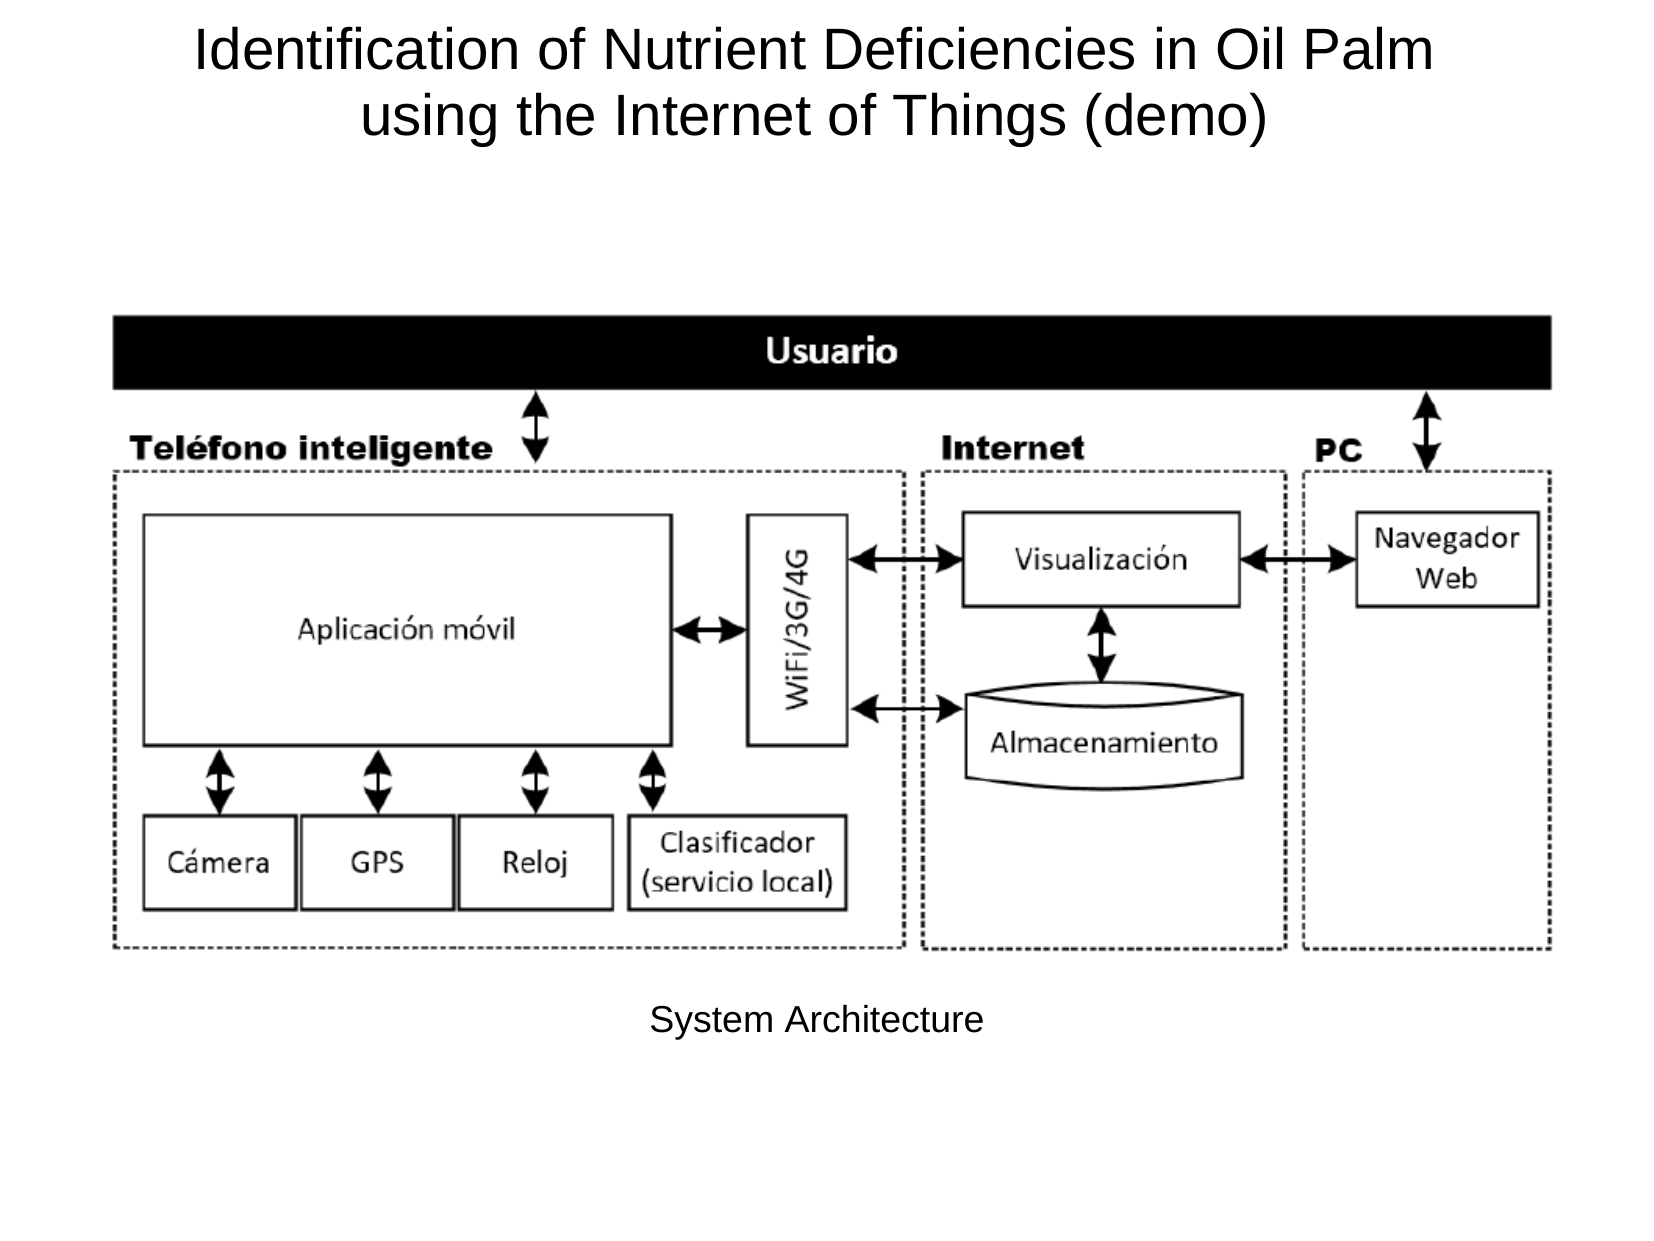

# Identification of Nutrient Deficiencies in Oil Palm using the Internet of Things (demo)
System Architecture